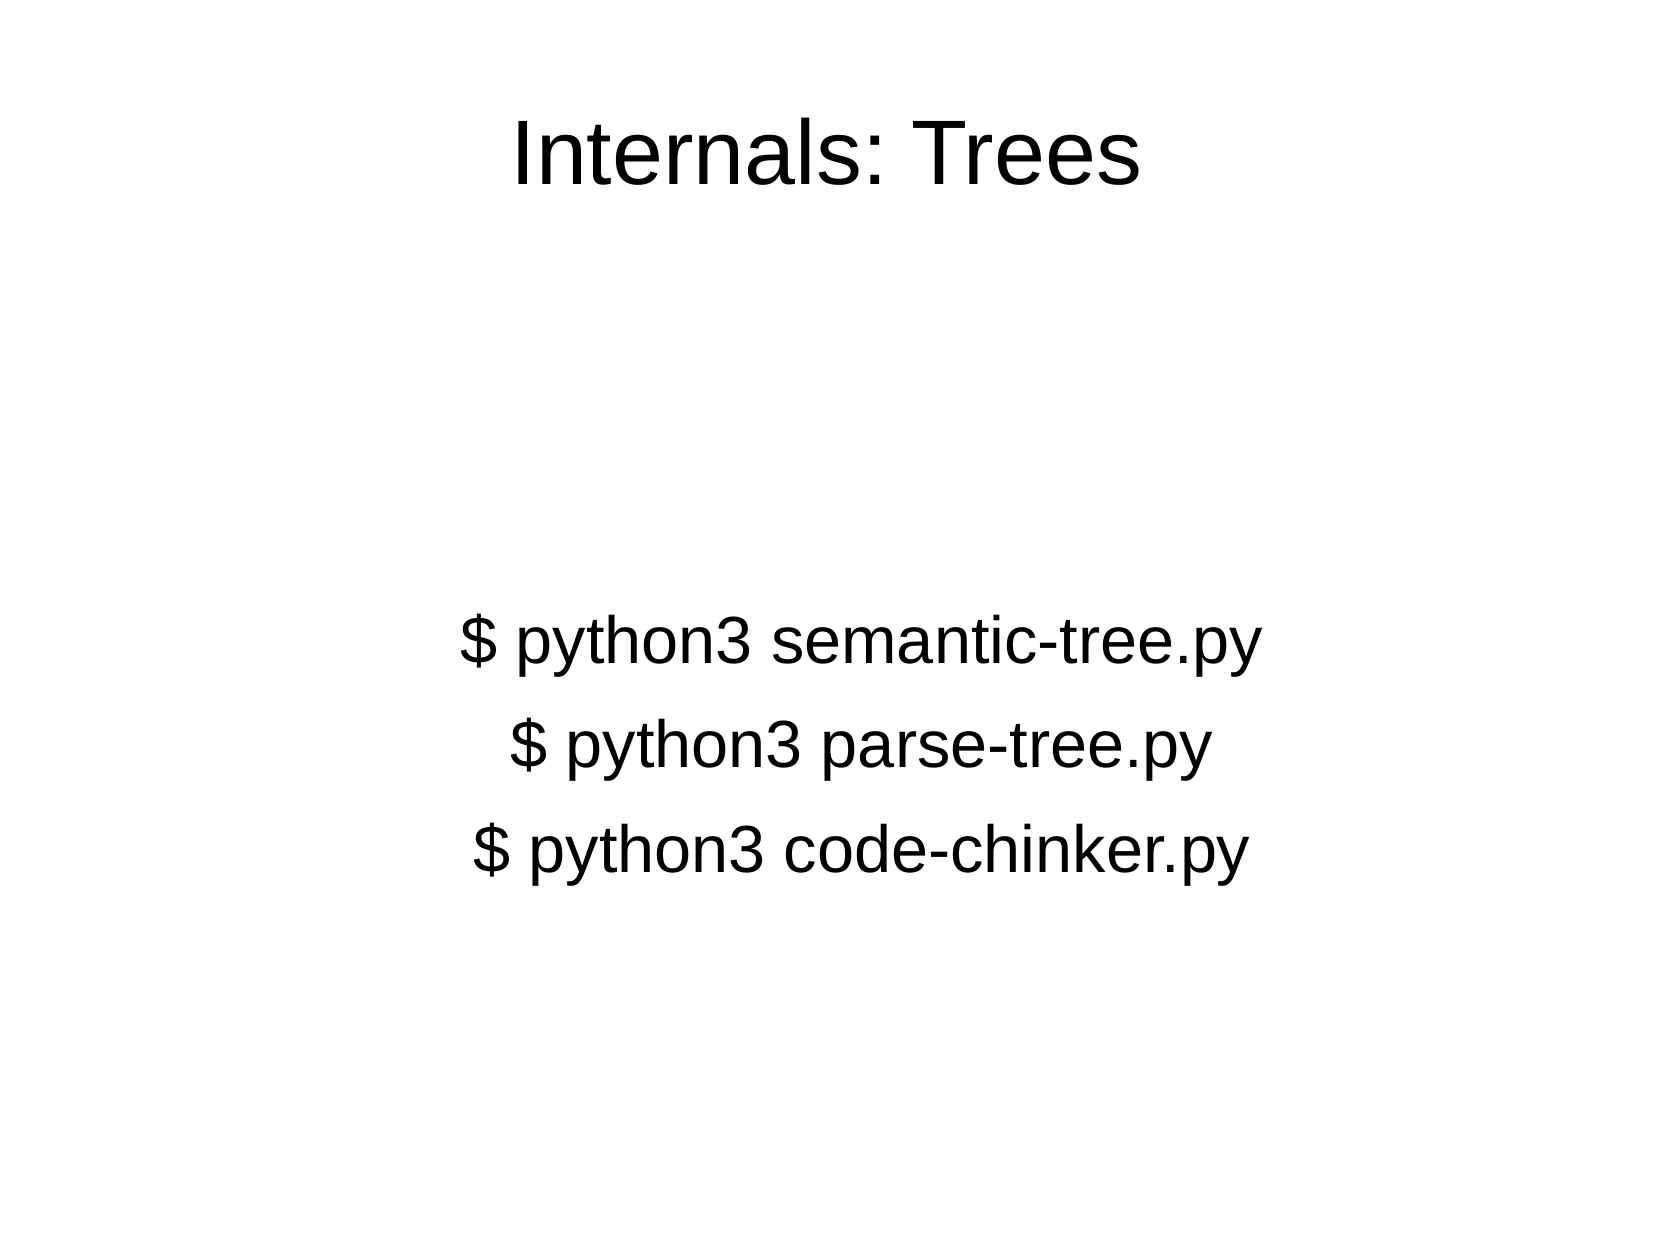

# Internals: Trees
$ python3 semantic-tree.py
$ python3 parse-tree.py
$ python3 code-chinker.py